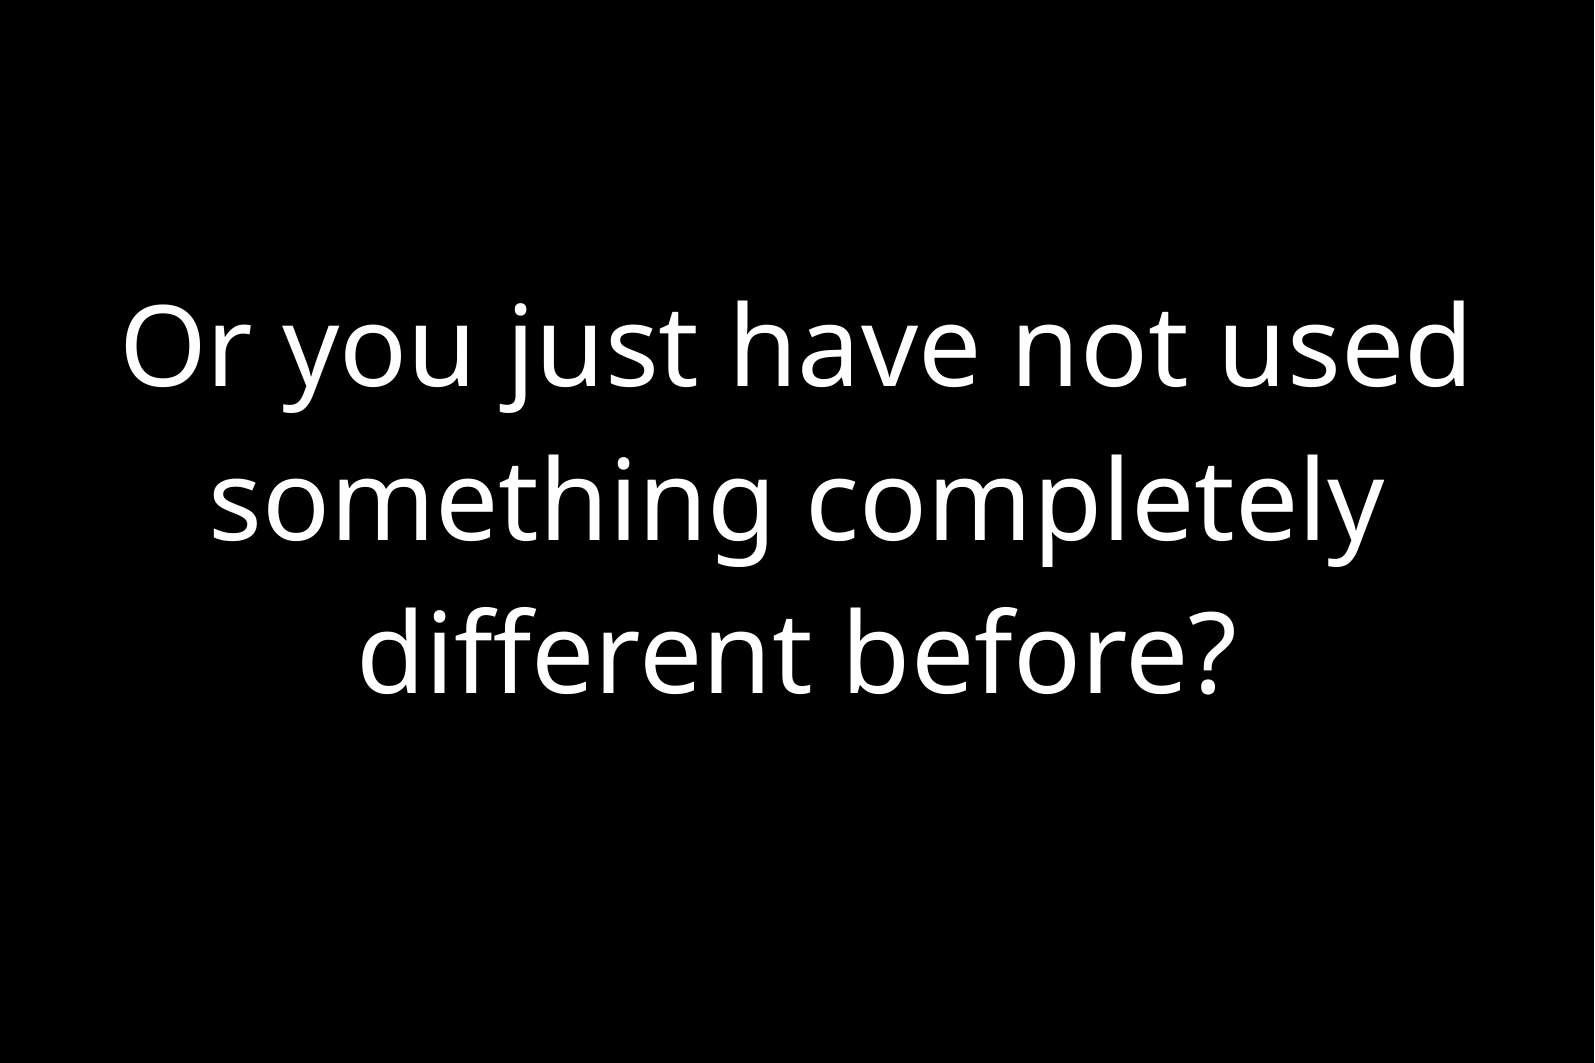

# Or you just have not used
something completely different before?